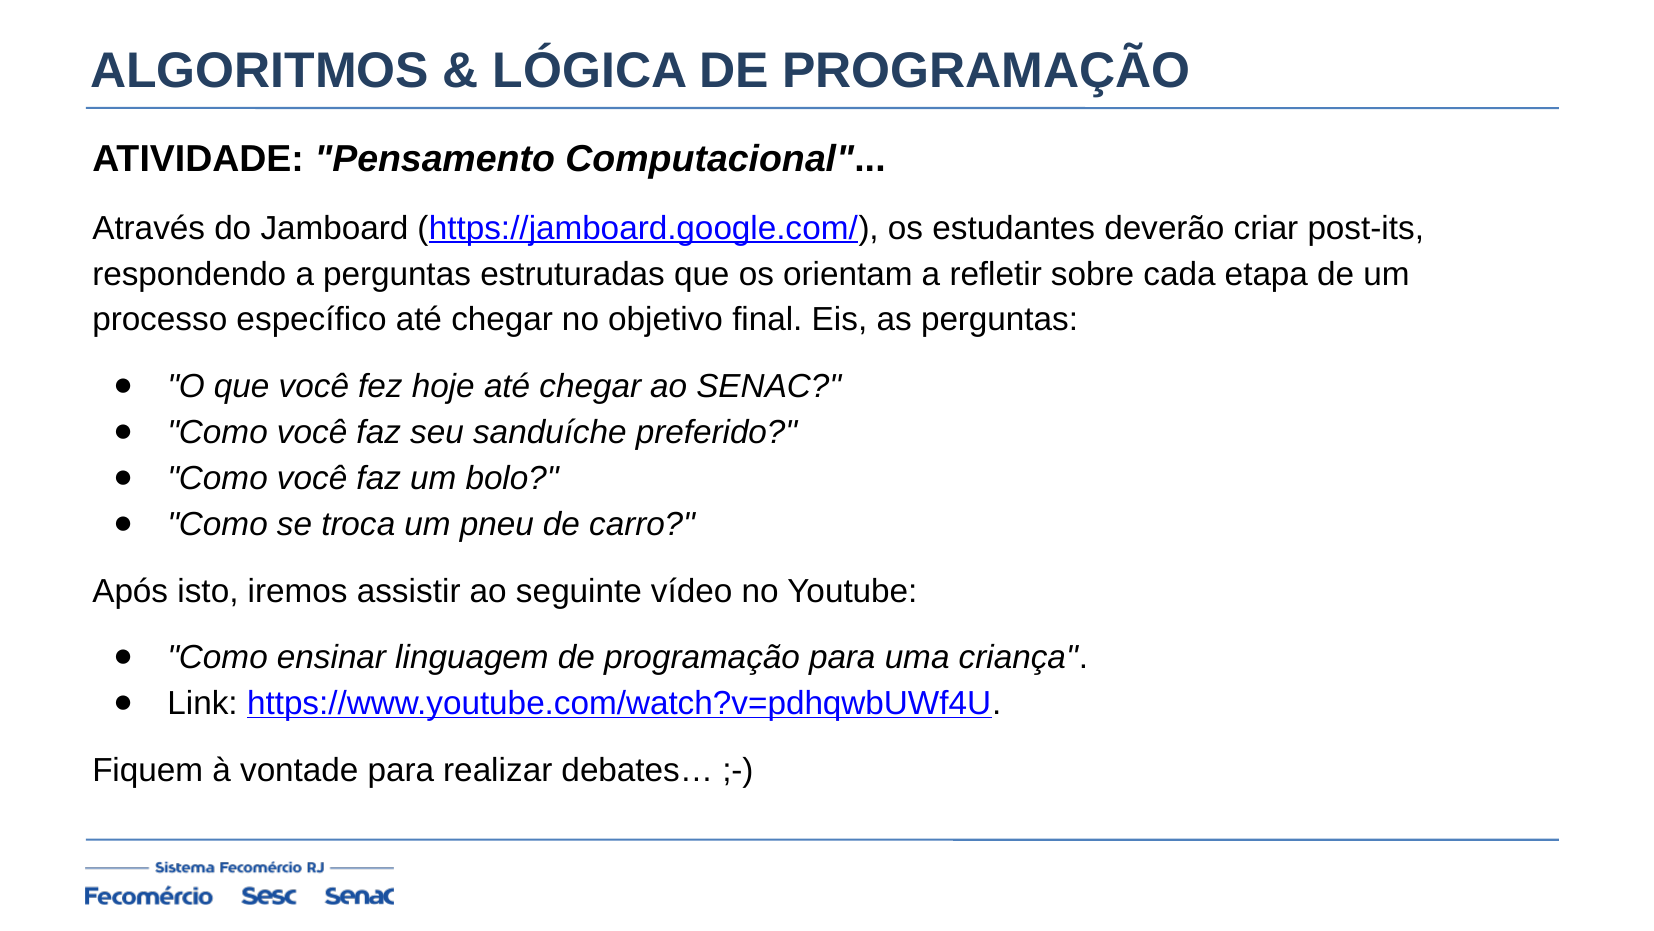

ALGORITMOS & LÓGICA DE PROGRAMAÇÃO
ATIVIDADE: "Pensamento Computacional"...
Através do Jamboard (https://jamboard.google.com/), os estudantes deverão criar post-its, respondendo a perguntas estruturadas que os orientam a refletir sobre cada etapa de um processo específico até chegar no objetivo final. Eis, as perguntas:
"O que você fez hoje até chegar ao SENAC?"
"Como você faz seu sanduíche preferido?"
"Como você faz um bolo?"
"Como se troca um pneu de carro?"
Após isto, iremos assistir ao seguinte vídeo no Youtube:
"Como ensinar linguagem de programação para uma criança".
Link: https://www.youtube.com/watch?v=pdhqwbUWf4U.
Fiquem à vontade para realizar debates… ;-)